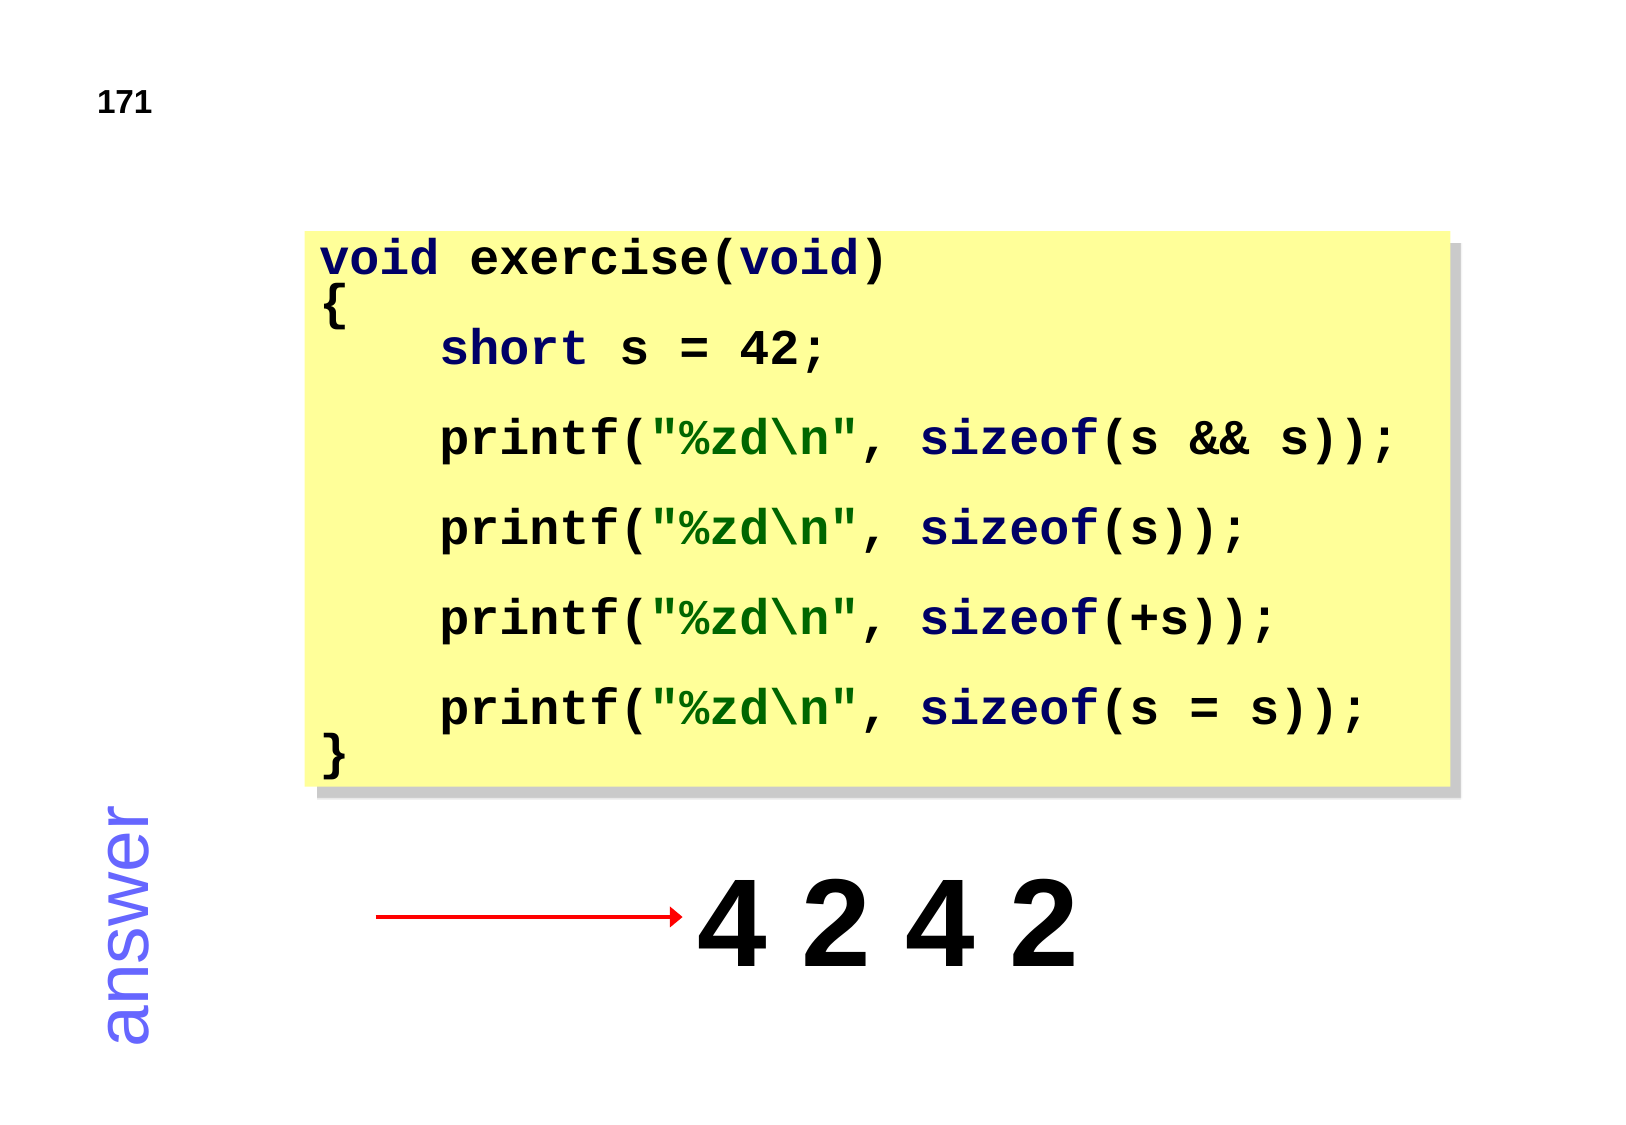

171
void exercise(void)
{
 short s = 42;
 printf("%zd\n", sizeof(s && s));
 printf("%zd\n", sizeof(s));
 printf("%zd\n", sizeof(+s));
 printf("%zd\n", sizeof(s = s));
}
# answer
4 2 4 2